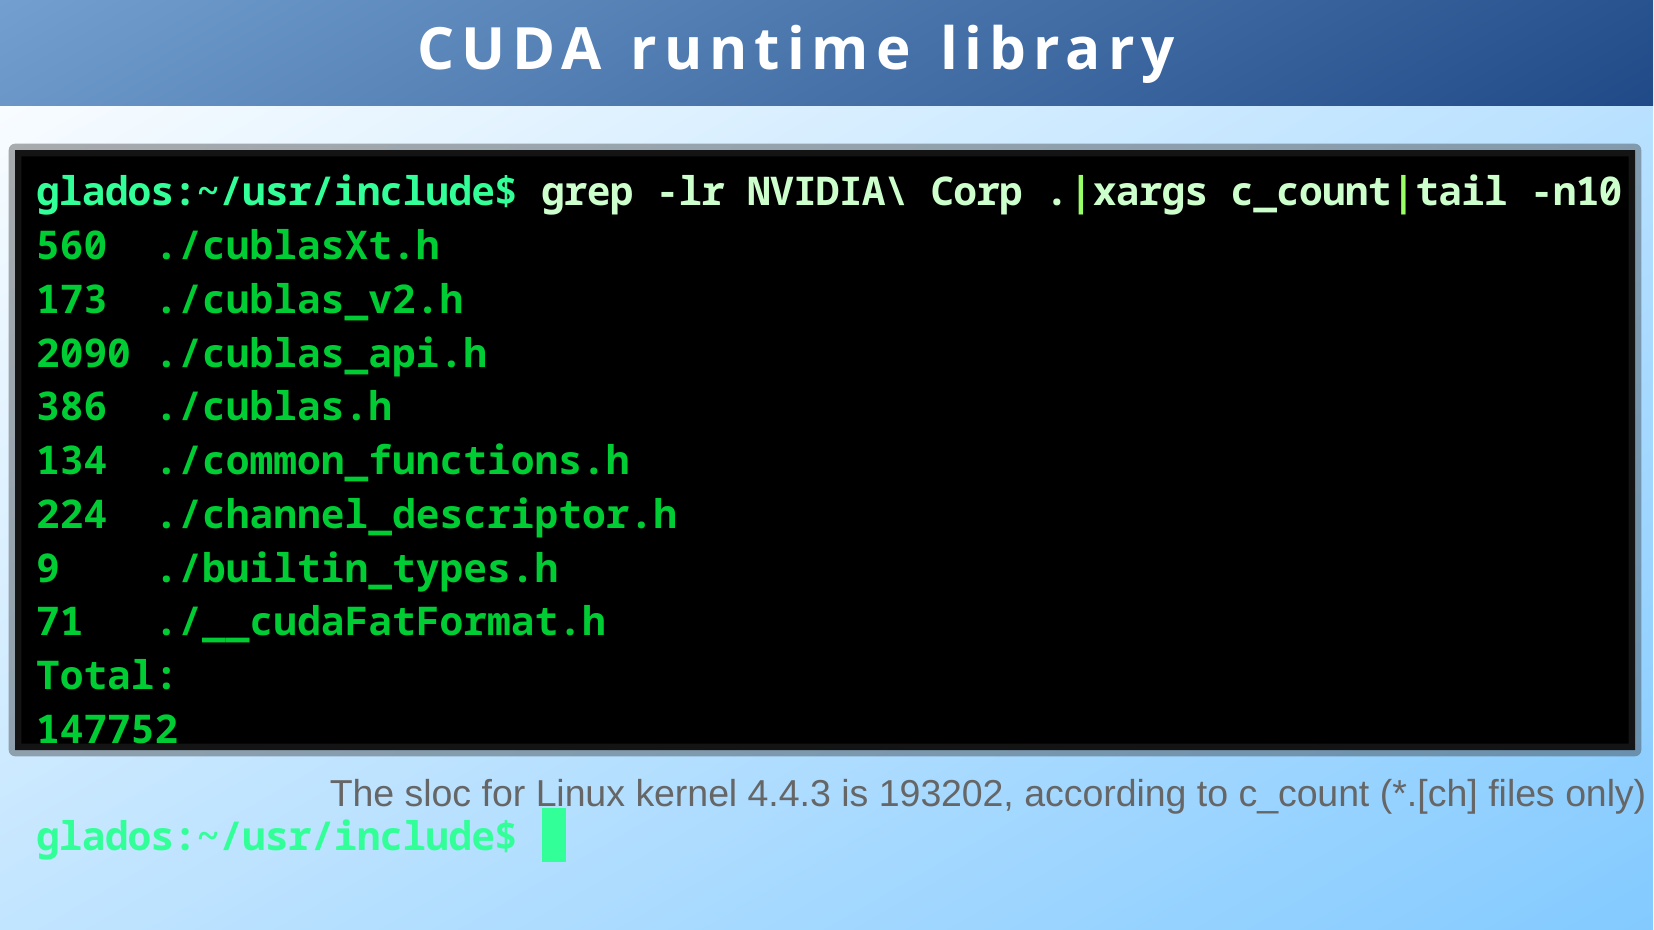

CUDA runtime library
glados:~/usr/include$ grep -lr NVIDIA\ Corp .|xargs c_count|tail -n10
560 ./cublasXt.h
173 ./cublas_v2.h
2090 ./cublas_api.h
386 ./cublas.h
134 ./common_functions.h
224 ./channel_descriptor.h
9 ./builtin_types.h
71 ./__cudaFatFormat.h
Total:
147752
glados:~/usr/include$
The sloc for Linux kernel 4.4.3 is 193202, according to c_count (*.[ch] files only)